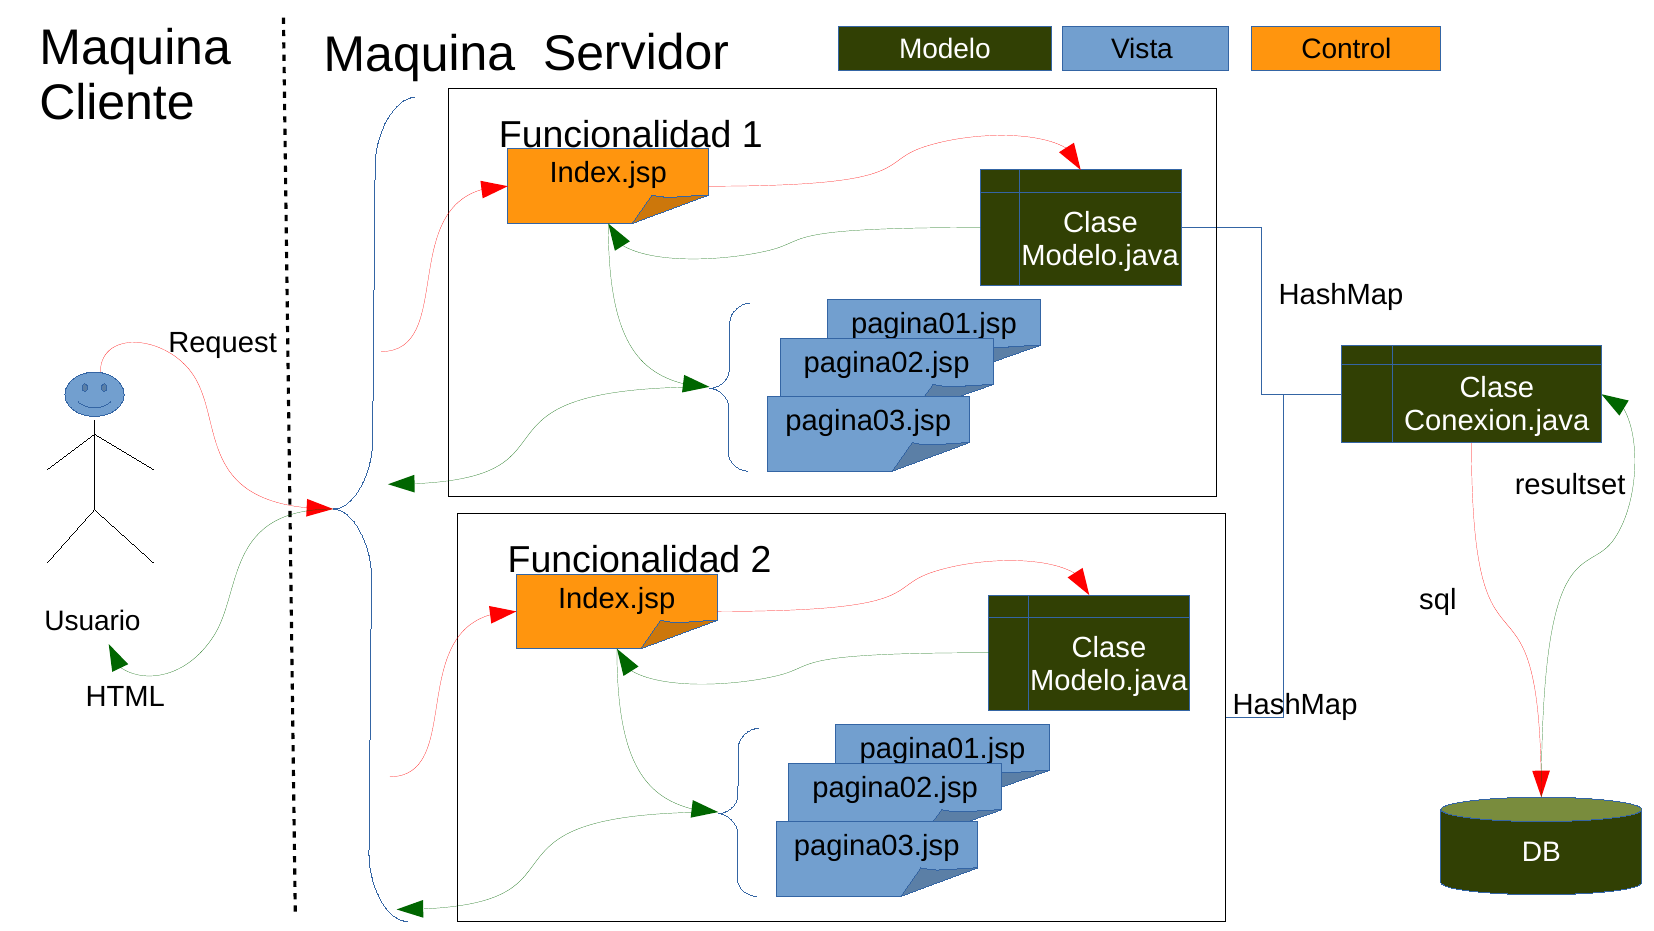

Maquina
Cliente
Maquina Servidor
Modelo
Vista
Control
Funcionalidad 1
Index.jsp
Clase
Modelo.java
pagina01.jsp
pagina02.jsp
pagina03.jsp
HashMap
Request
Clase
Conexion.java
resultset
Funcionalidad 2
Index.jsp
Clase
Modelo.java
pagina01.jsp
pagina02.jsp
pagina03.jsp
sql
Usuario
HTML
HashMap
DB